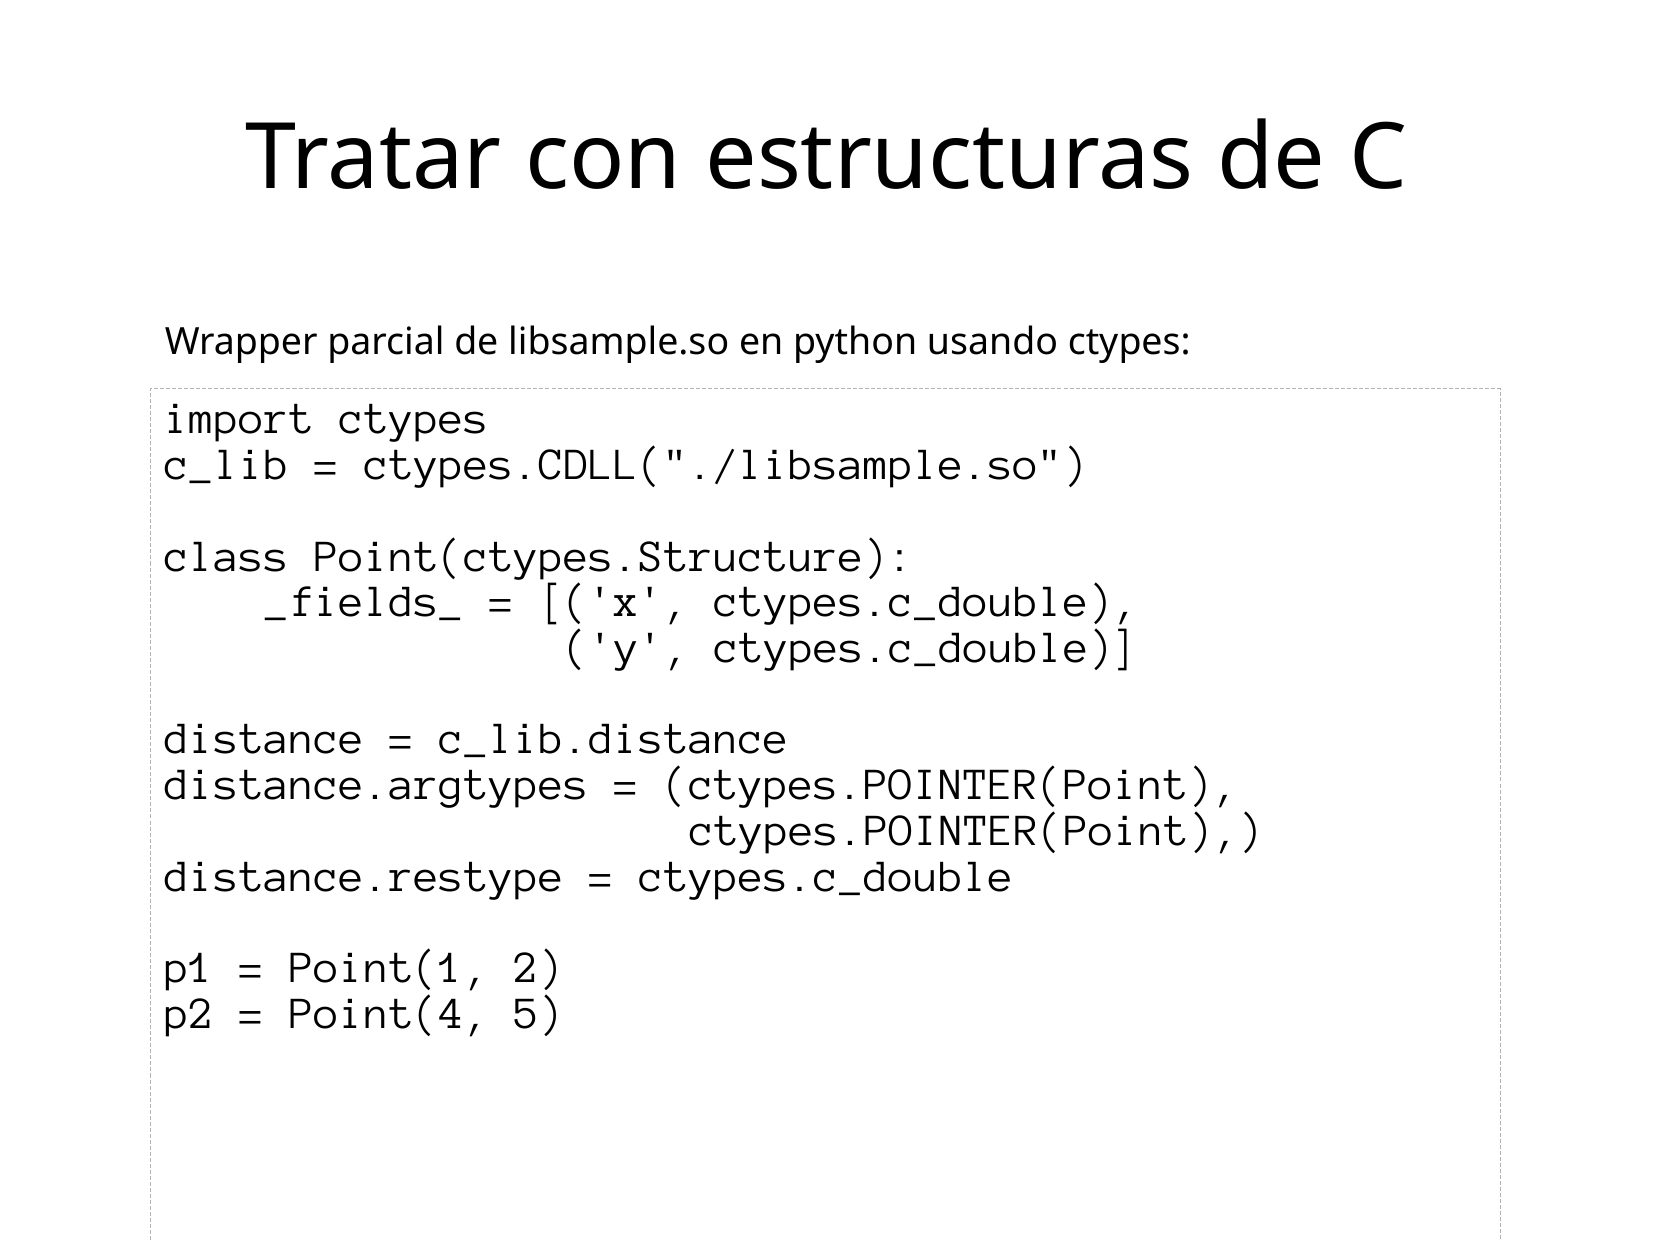

# Tratar con estructuras de C
Wrapper parcial de libsample.so en python usando ctypes:
import ctypes
c_lib = ctypes.CDLL("./libsample.so")
class Point(ctypes.Structure):
 _fields_ = [('x', ctypes.c_double),
 ('y', ctypes.c_double)]
distance = c_lib.distance
distance.argtypes = (ctypes.POINTER(Point),
 ctypes.POINTER(Point),)
distance.restype = ctypes.c_double
p1 = Point(1, 2)
p2 = Point(4, 5)